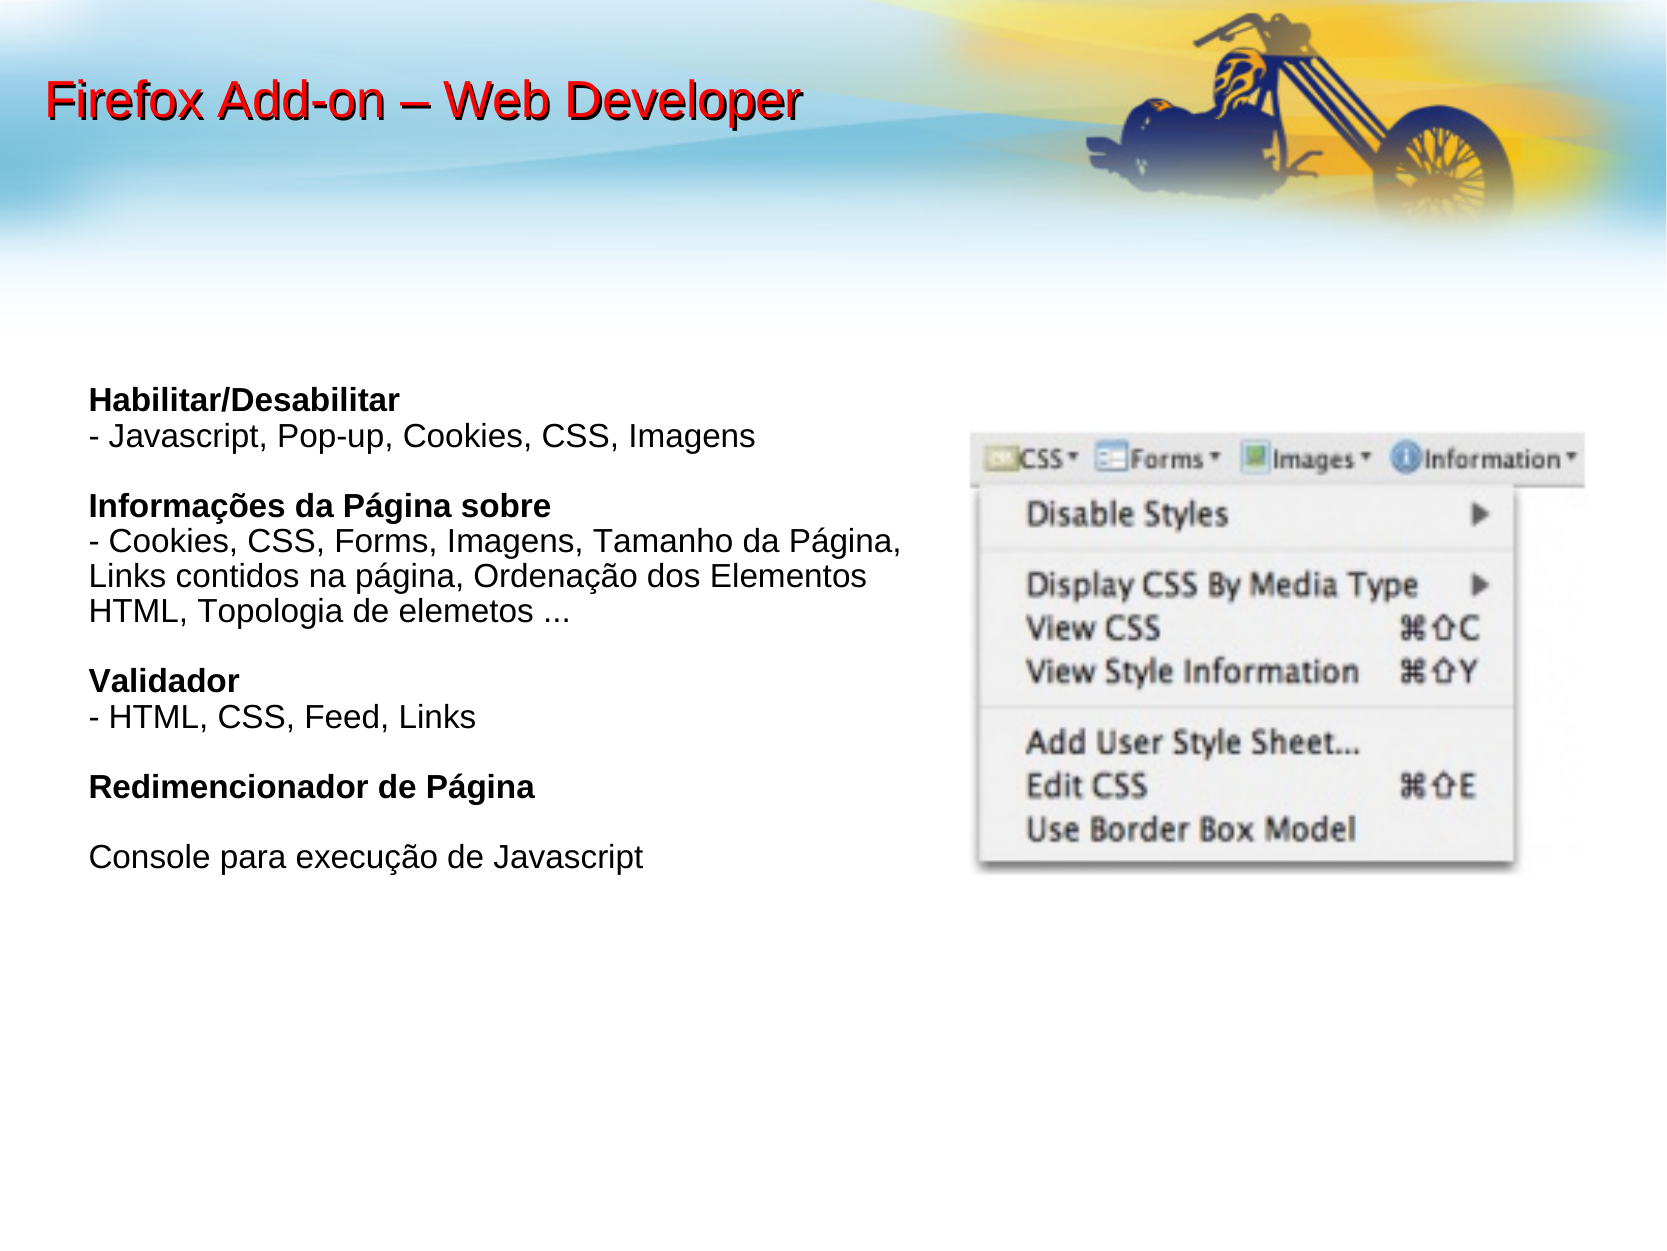

Firefox Add-on – Web Developer
Habilitar/Desabilitar
- Javascript, Pop-up, Cookies, CSS, Imagens
Informações da Página sobre
- Cookies, CSS, Forms, Imagens, Tamanho da Página, Links contidos na página, Ordenação dos Elementos HTML, Topologia de elemetos ...
Validador
- HTML, CSS, Feed, Links
Redimencionador de Página
Console para execução de Javascript